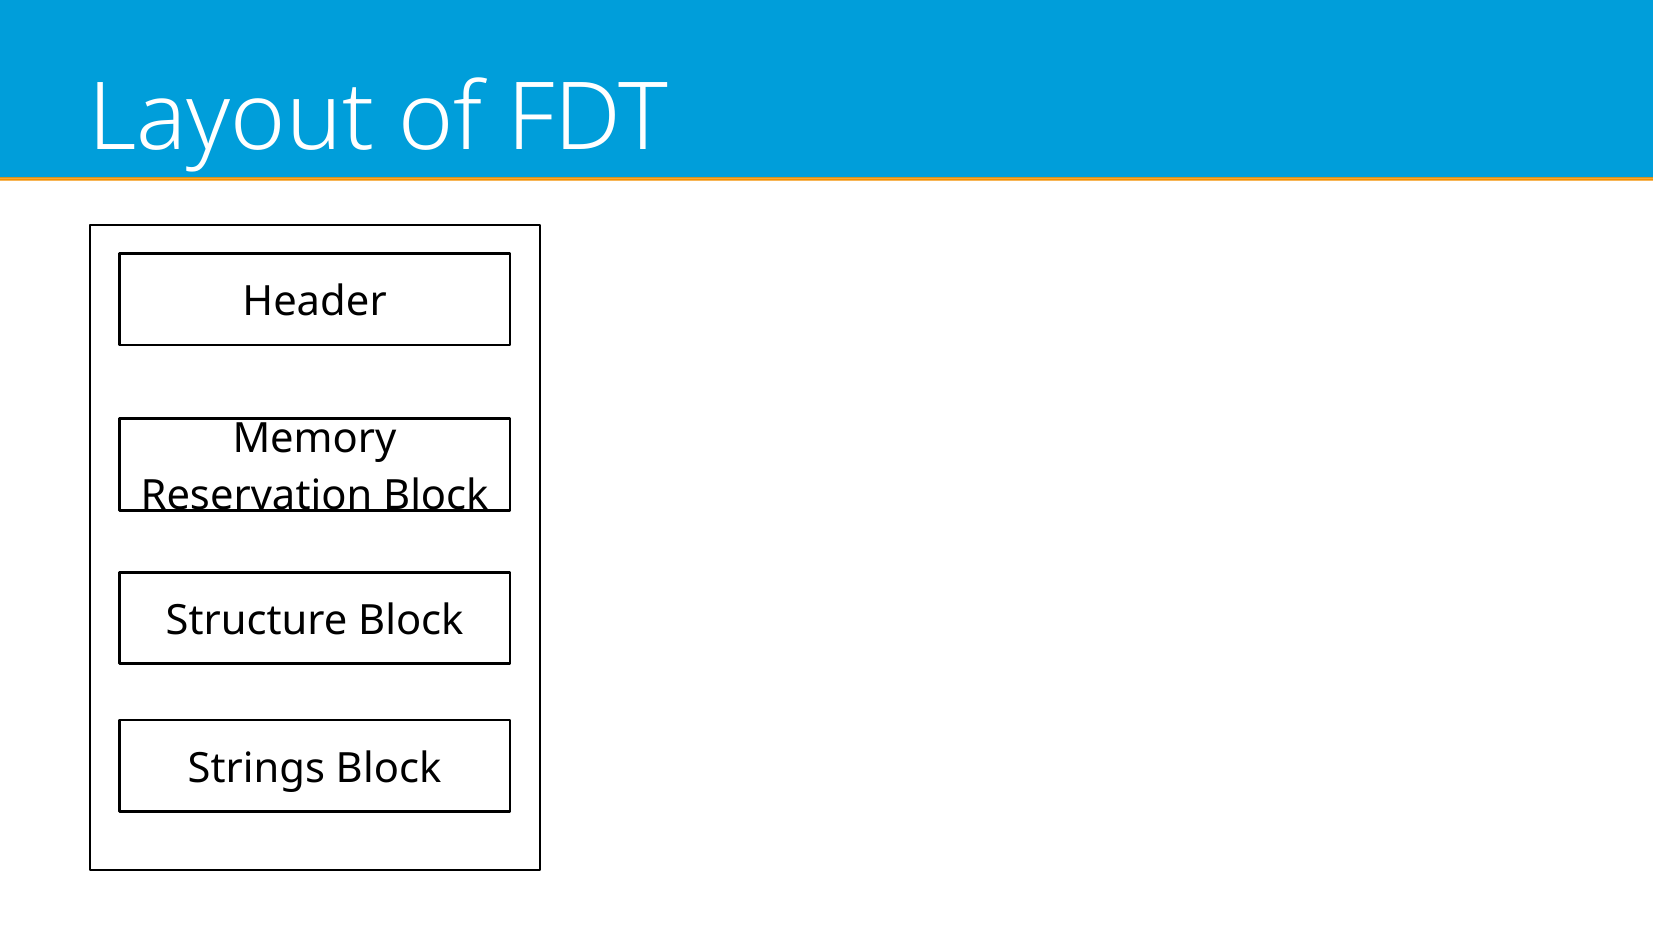

# Layout of FDT
Header
Memory
Reservation Block
Structure Block
Strings Block